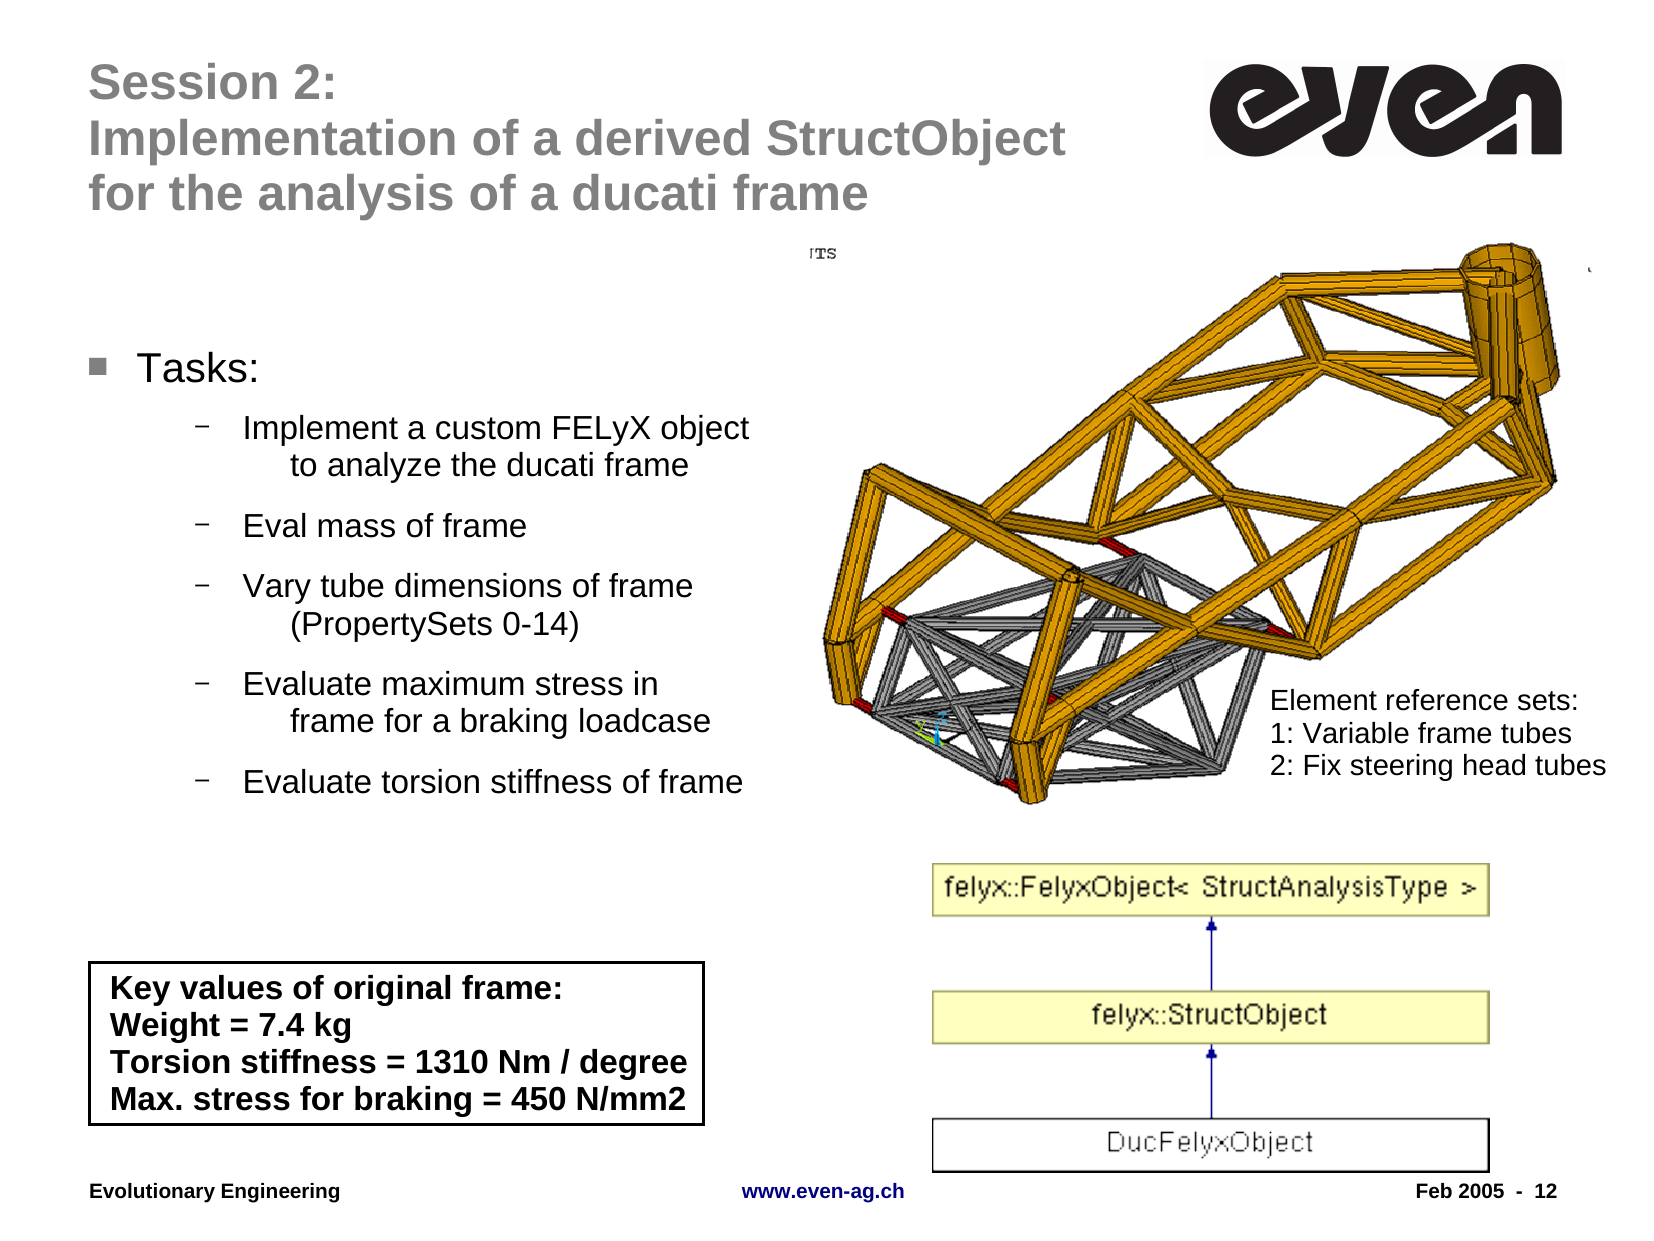

# Session 2: Implementation of a derived StructObject for the analysis of a ducati frame
Tasks:
Implement a custom FELyX object to analyze the ducati frame
Eval mass of frame
Vary tube dimensions of frame
(PropertySets 0-14)
Evaluate maximum stress in
frame for a braking loadcase
Evaluate torsion stiffness of frame
Element reference sets:
1: Variable frame tubes
2: Fix steering head tubes
Key values of original frame:
Weight = 7.4 kg
Torsion stiffness = 1310 Nm / degree
Max. stress for braking = 450 N/mm2